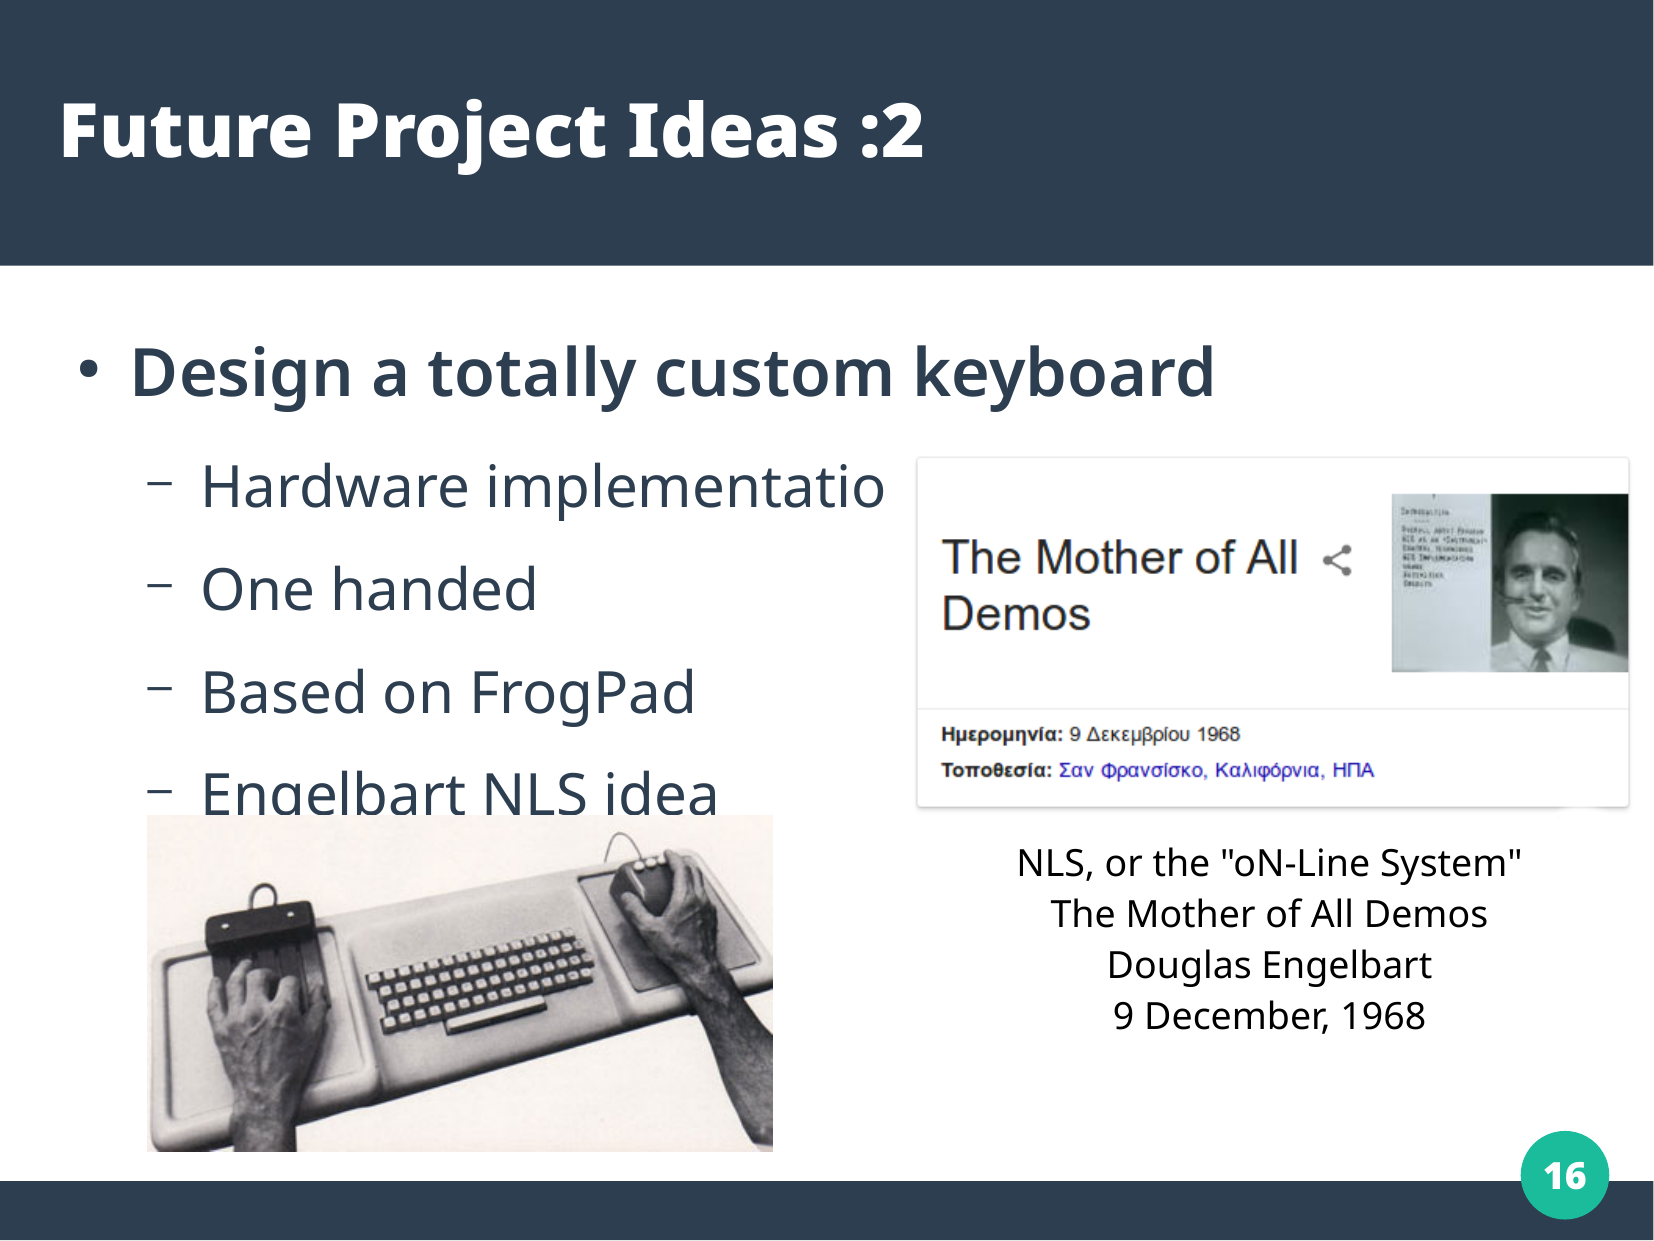

# Future Project Ideas :2
Design a totally custom keyboard
Hardware implementation
One handed
Based on FrogPad
Engelbart NLS idea
NLS, or the "oN-Line System"
The Mother of All Demos
 Douglas Engelbart
9 December, 1968
16